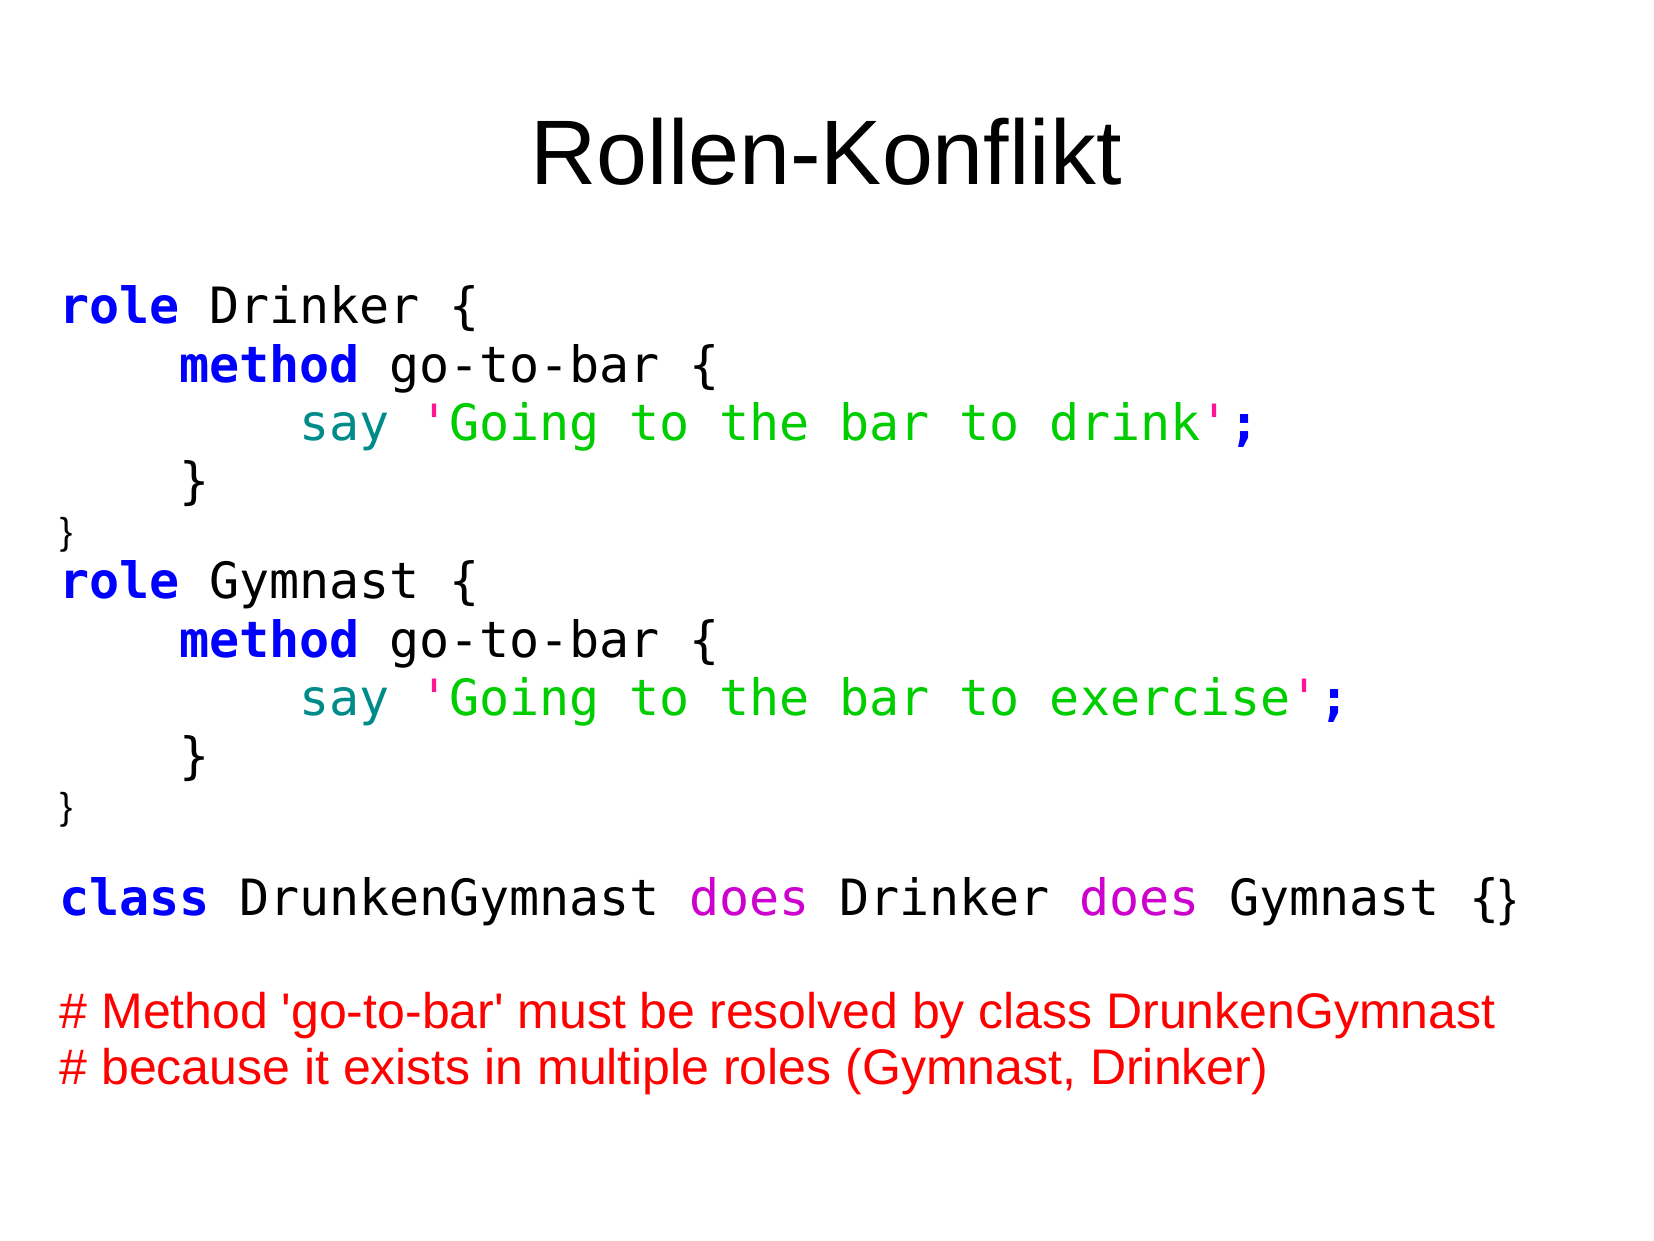

# Rollen-Konflikt
role Drinker {
 method go-to-bar {
 say 'Going to the bar to drink';
 }
}
role Gymnast {
 method go-to-bar {
 say 'Going to the bar to exercise';
 }
}
class DrunkenGymnast does Drinker does Gymnast {}
# Method 'go-to-bar' must be resolved by class DrunkenGymnast
# because it exists in multiple roles (Gymnast, Drinker)